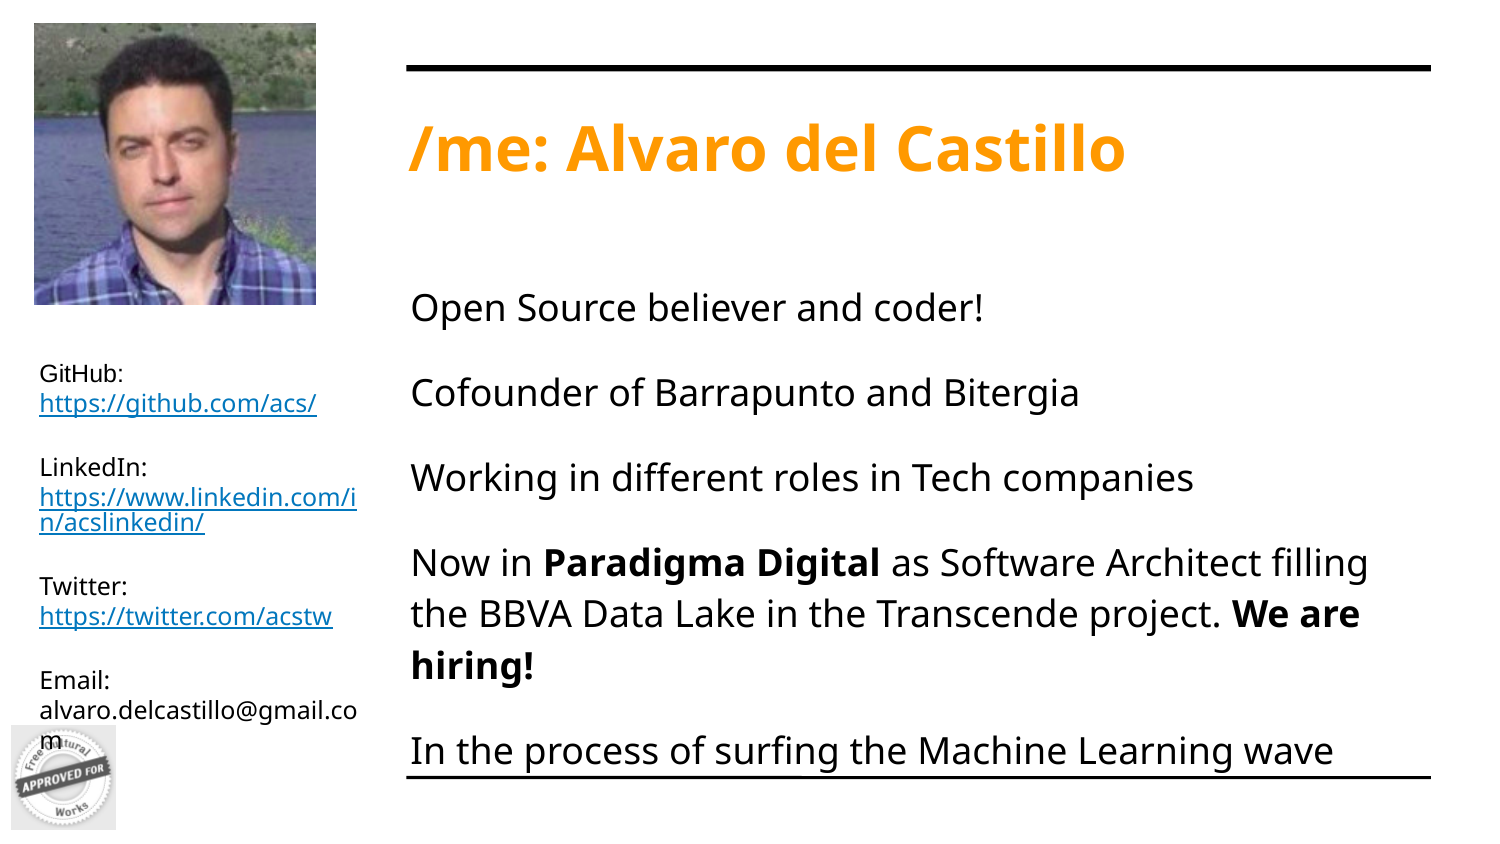

# /me: Alvaro del Castillo
Open Source believer and coder!
Cofounder of Barrapunto and Bitergia
Working in different roles in Tech companies
Now in Paradigma Digital as Software Architect filling the BBVA Data Lake in the Transcende project. We are hiring!
In the process of surfing the Machine Learning wave
GitHub:
https://github.com/acs/
LinkedIn:
https://www.linkedin.com/in/acslinkedin/
Twitter:
https://twitter.com/acstw
Email:
alvaro.delcastillo@gmail.com